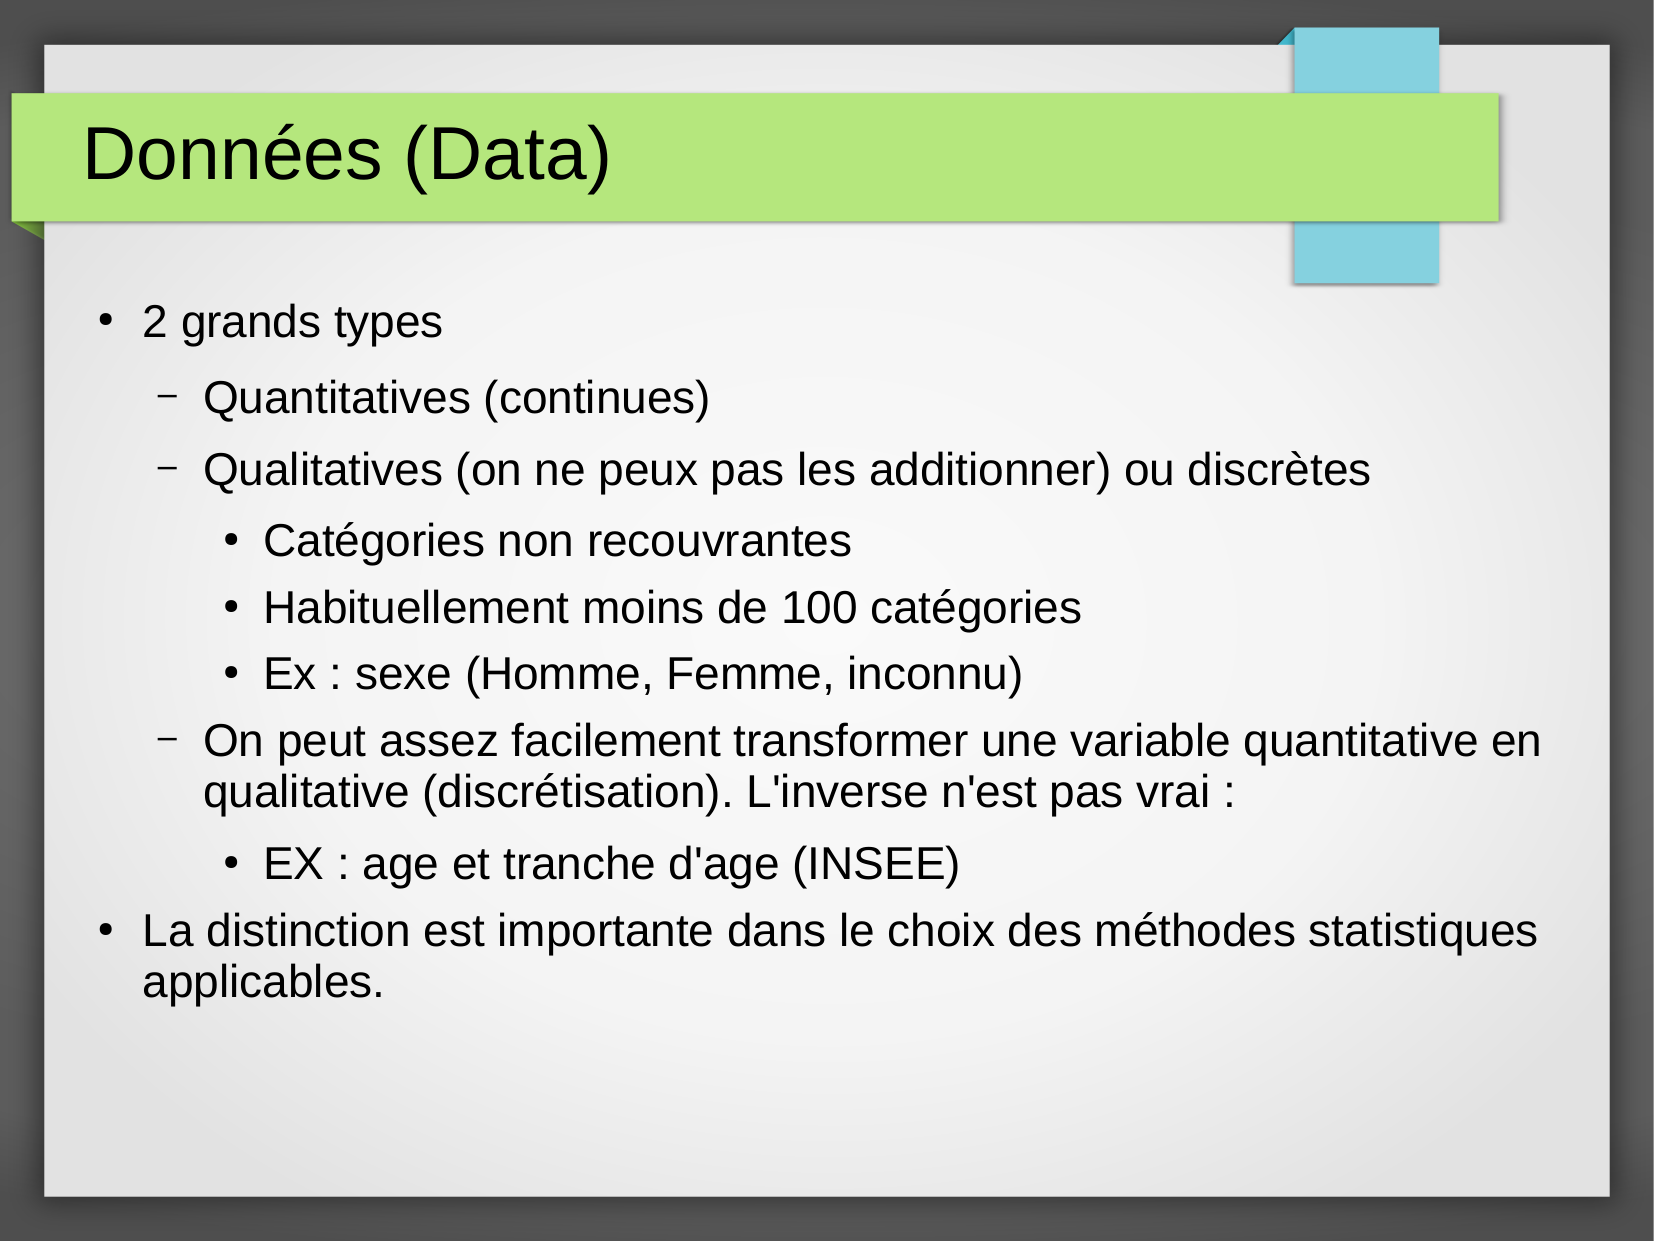

# Données (Data)
2 grands types
Quantitatives (continues)
Qualitatives (on ne peux pas les additionner) ou discrètes
Catégories non recouvrantes
Habituellement moins de 100 catégories
Ex : sexe (Homme, Femme, inconnu)
On peut assez facilement transformer une variable quantitative en qualitative (discrétisation). L'inverse n'est pas vrai :
EX : age et tranche d'age (INSEE)
La distinction est importante dans le choix des méthodes statistiques applicables.